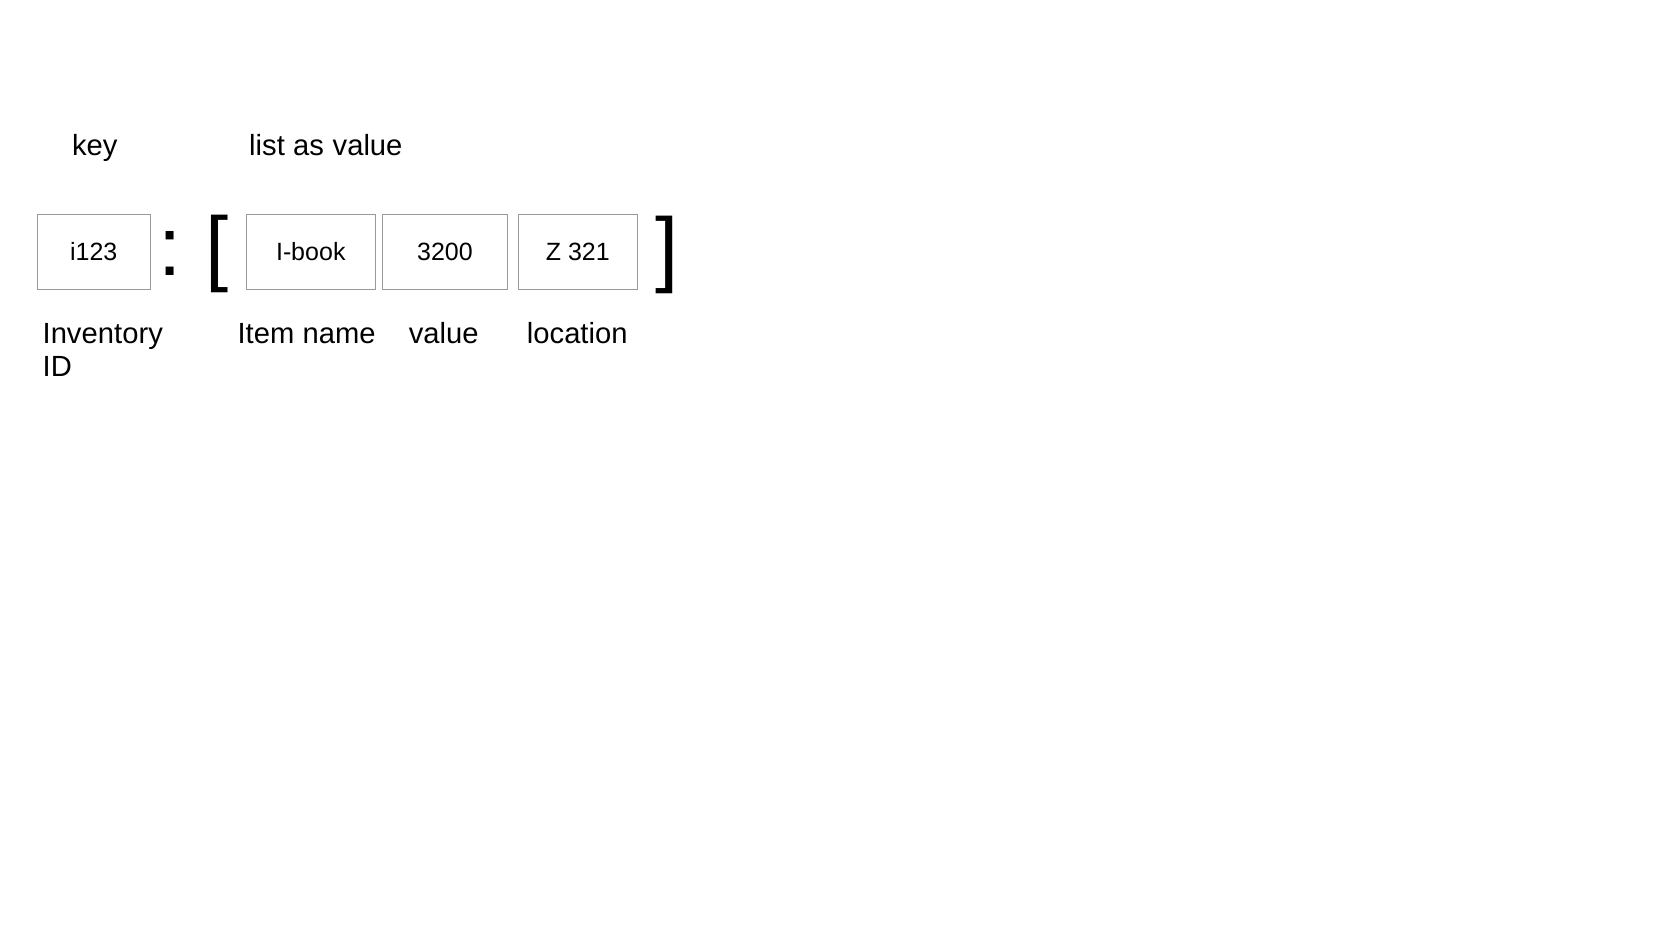

key
list as value
: [
]
i123
I-book
3200
Z 321
Inventory ID
Item name
value
location